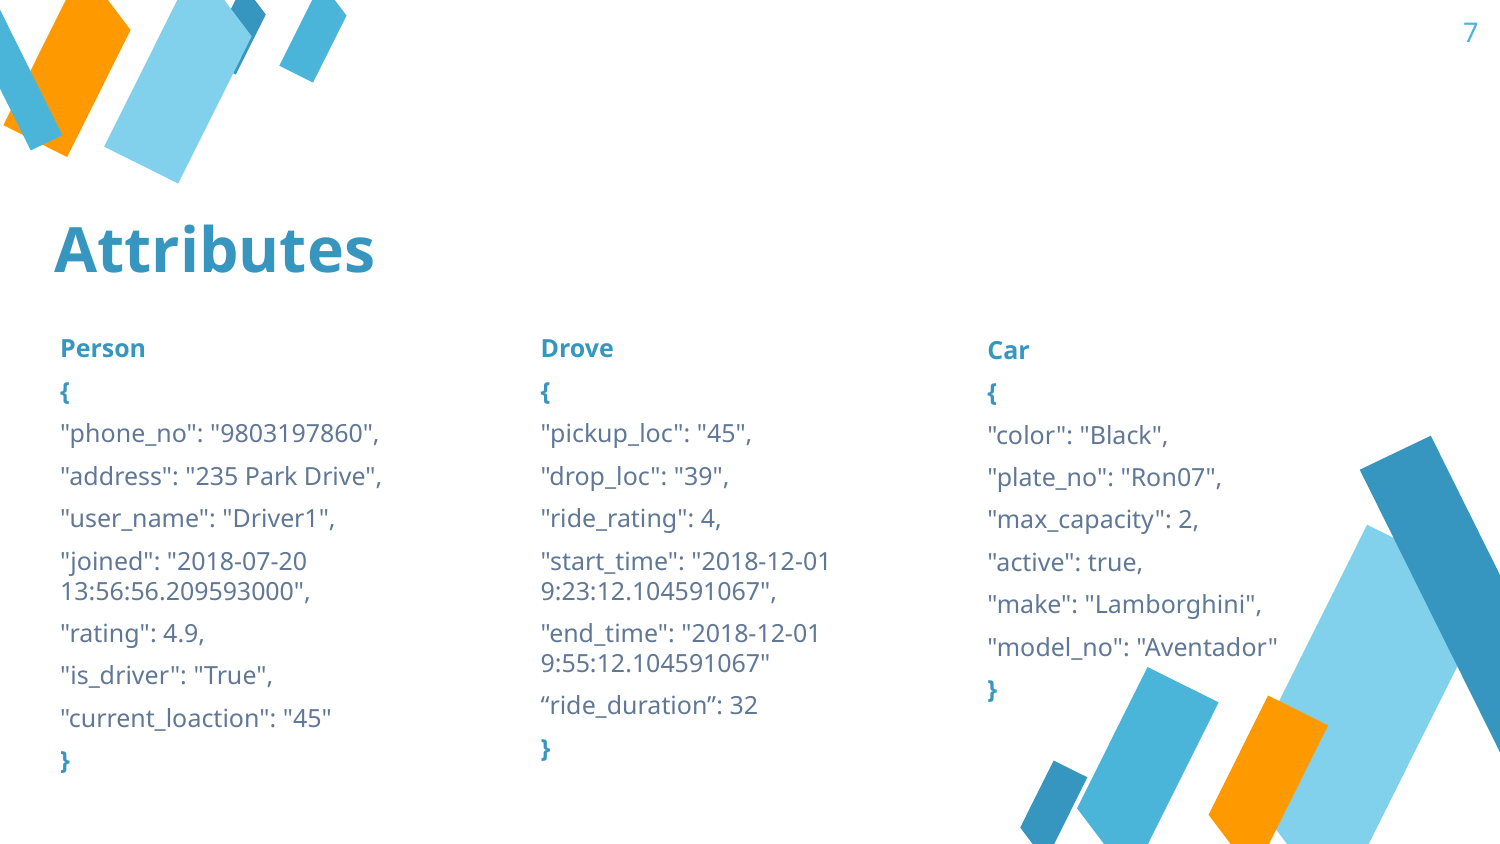

# Attributes
Person
{
"phone_no": "9803197860",
"address": "235 Park Drive",
"user_name": "Driver1",
"joined": "2018-07-20 13:56:56.209593000",
"rating": 4.9,
"is_driver": "True",
"current_loaction": "45"
}
Drove
{
"pickup_loc": "45",
"drop_loc": "39",
"ride_rating": 4,
"start_time": "2018-12-01 9:23:12.104591067",
"end_time": "2018-12-01 9:55:12.104591067"
“ride_duration”: 32
}
Car
{
"color": "Black",
"plate_no": "Ron07",
"max_capacity": 2,
"active": true,
"make": "Lamborghini",
"model_no": "Aventador"
}